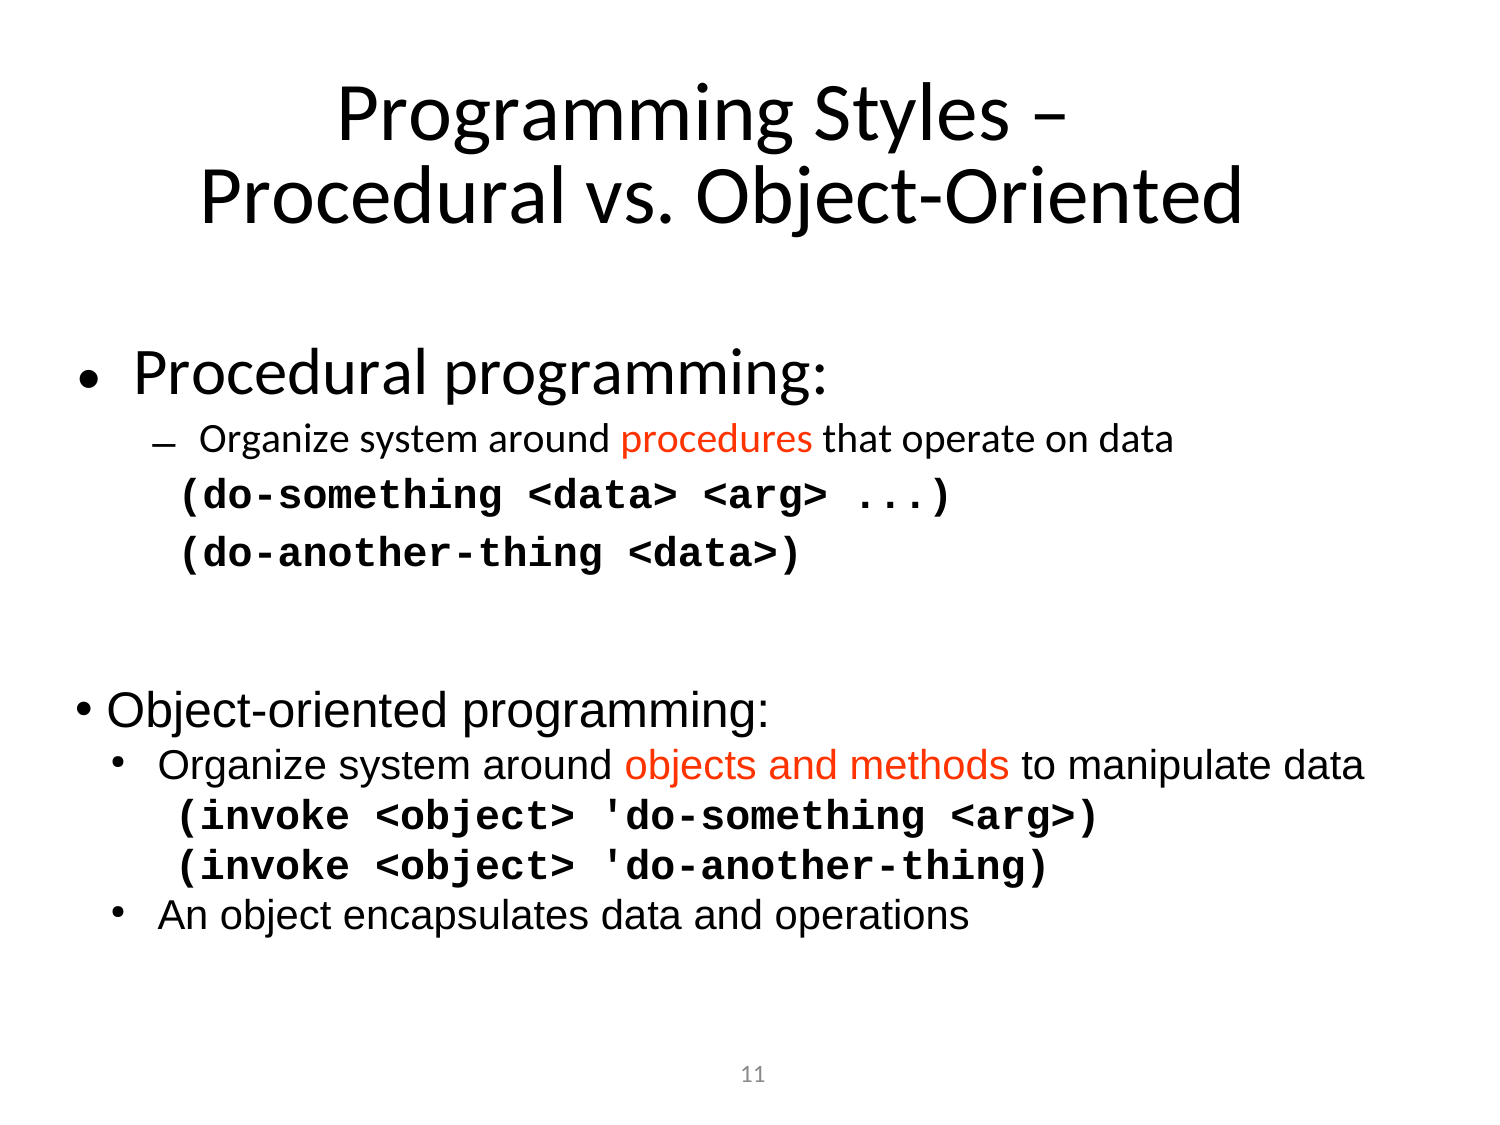

# Programming Styles – Procedural vs. Object-Oriented
Procedural programming:
Organize system around procedures that operate on data
 (do-something <data> <arg> ...)
 (do-another-thing <data>)
 Object-oriented programming:
 Organize system around objects and methods to manipulate data
 (invoke <object> 'do-something <arg>)
 (invoke <object> 'do-another-thing)
 An object encapsulates data and operations